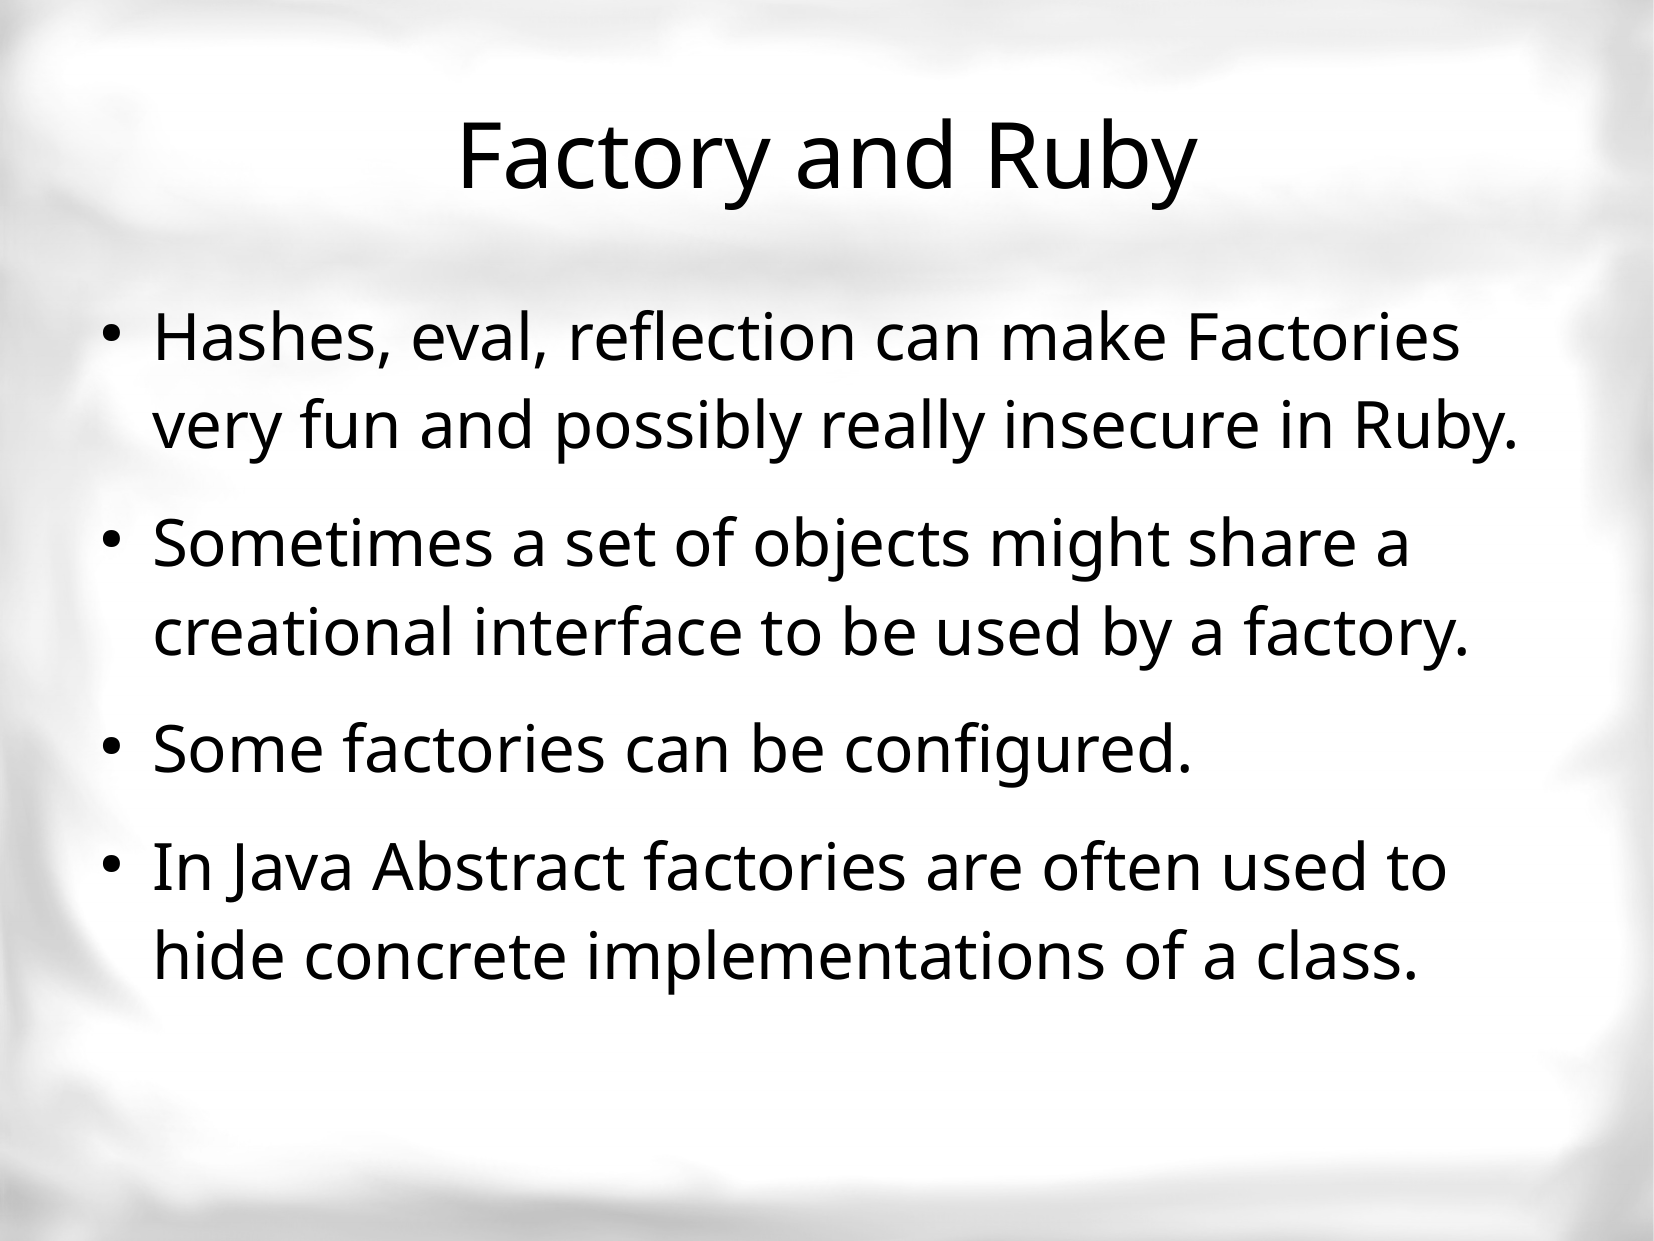

# Factory and Ruby
Hashes, eval, reflection can make Factories very fun and possibly really insecure in Ruby.
Sometimes a set of objects might share a creational interface to be used by a factory.
Some factories can be configured.
In Java Abstract factories are often used to hide concrete implementations of a class.